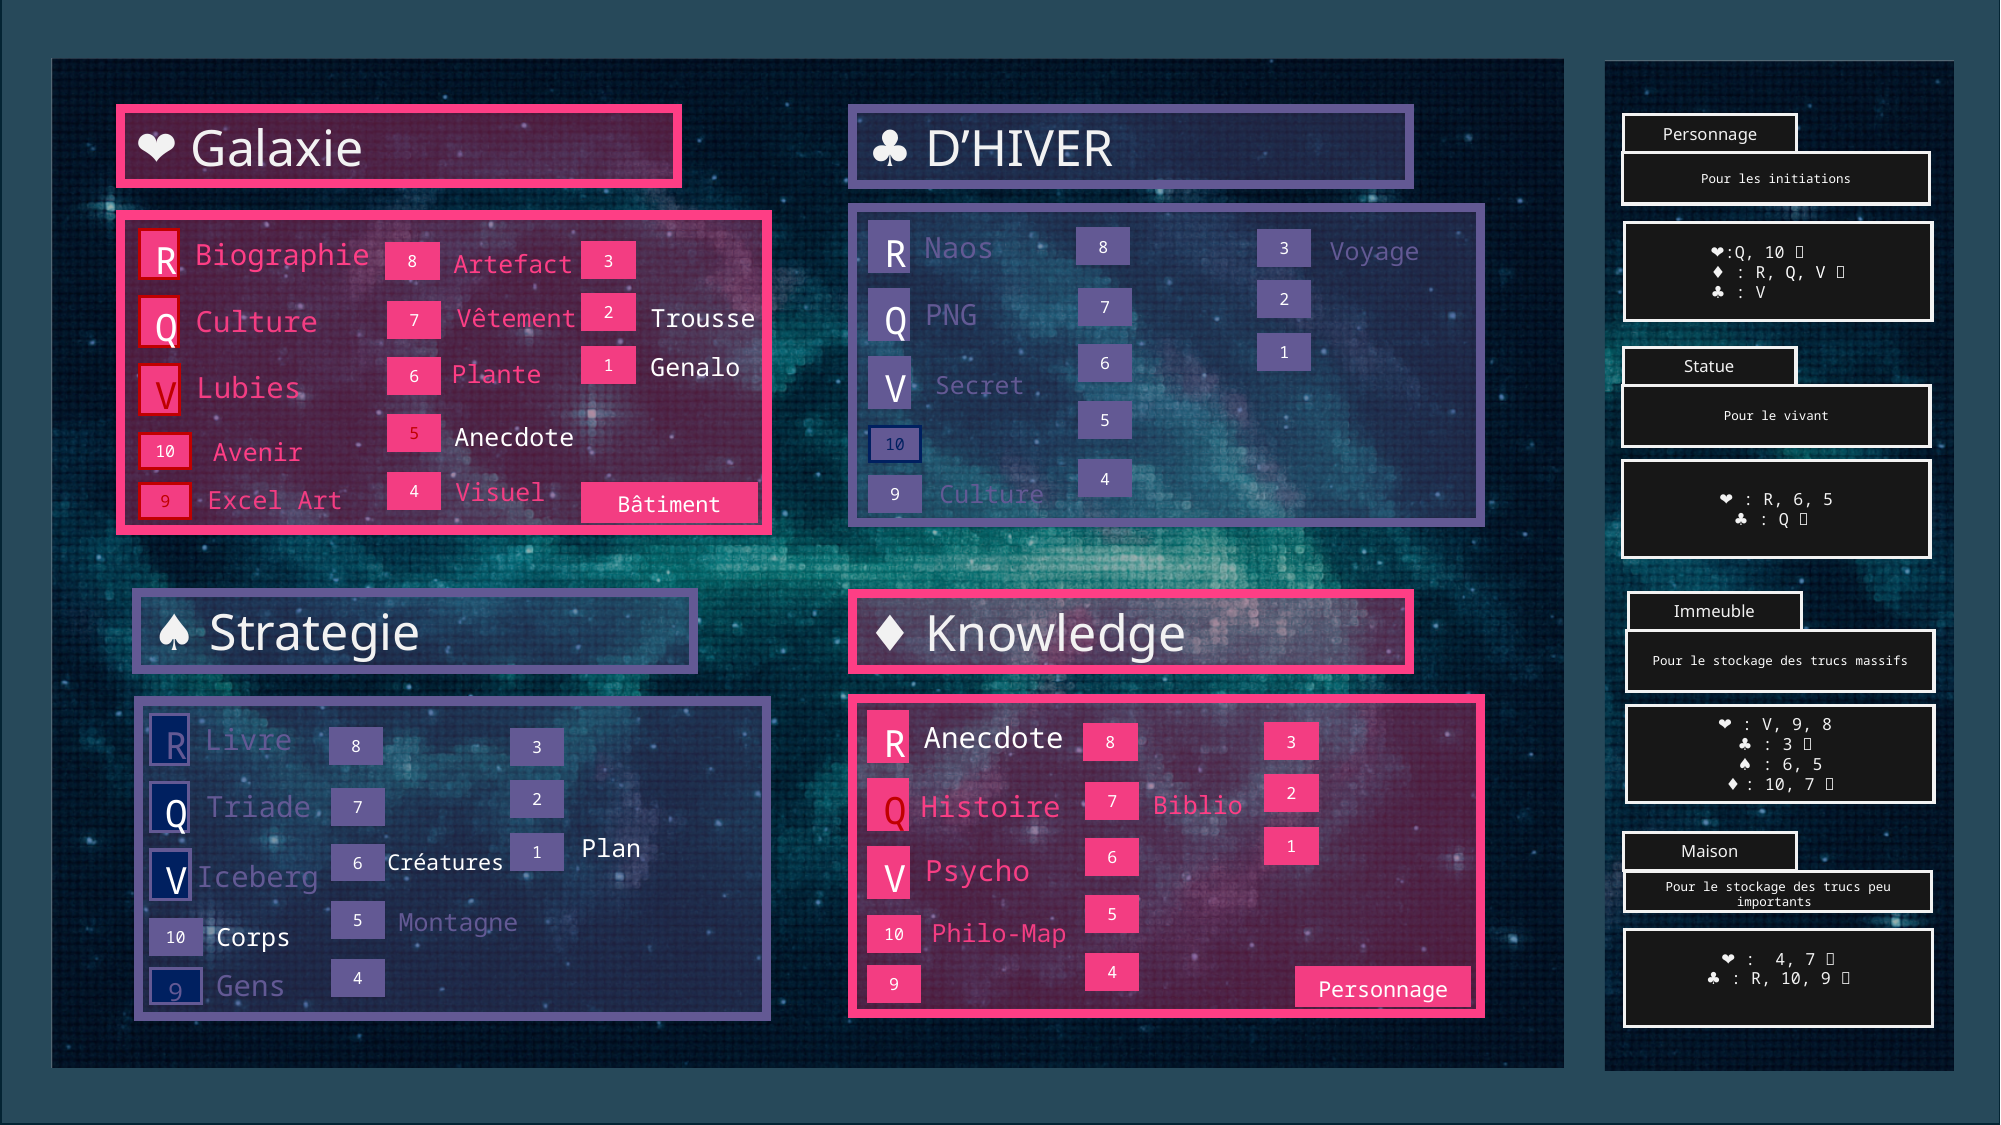

❤️ Galaxie
♣️ D’HIVER
Personnage
Pour les initiations
Naos
R
❤️:Q, 10 ✅
♦️ : R, Q, V ✅
♣️ : V
Voyage
Biographie
8
R
3
Artefact
3
8
2
PNG
Q
7
2
Vêtement
Trousse
Culture
Q
7
1
Genalo
6
Statue
1
Plante
V
6
Lubies
Secret
V
Pour le vivant
5
Anecdote
5
10
Avenir
10
❤️ : R, 6, 5
♣️ : Q ✅
4
Visuel
Culture
4
9
Excel Art
9
Bâtiment
Immeuble
♠️ Strategie
♦️ Knowledge
Pour le stockage des trucs massifs
❤️ : V, 9, 8
♣️ : 3 ✅
♠️ : 6, 5
♦️ : 10, 7 ✅
Anecdote
R
Livre
R
3
8
8
3
2
Q
Histoire
Triade
2
Q
Biblio
7
7
Plan
1
Maison
1
6
Créatures
Psycho
6
V
V
Iceberg
Pour le stockage des trucs peu importants
5
Montagne
5
Philo-Map
Corps
10
10
❤️ : 4, 7 ✅
♣️ : R, 10, 9 ✅
4
Gens
4
9
Personnage
9